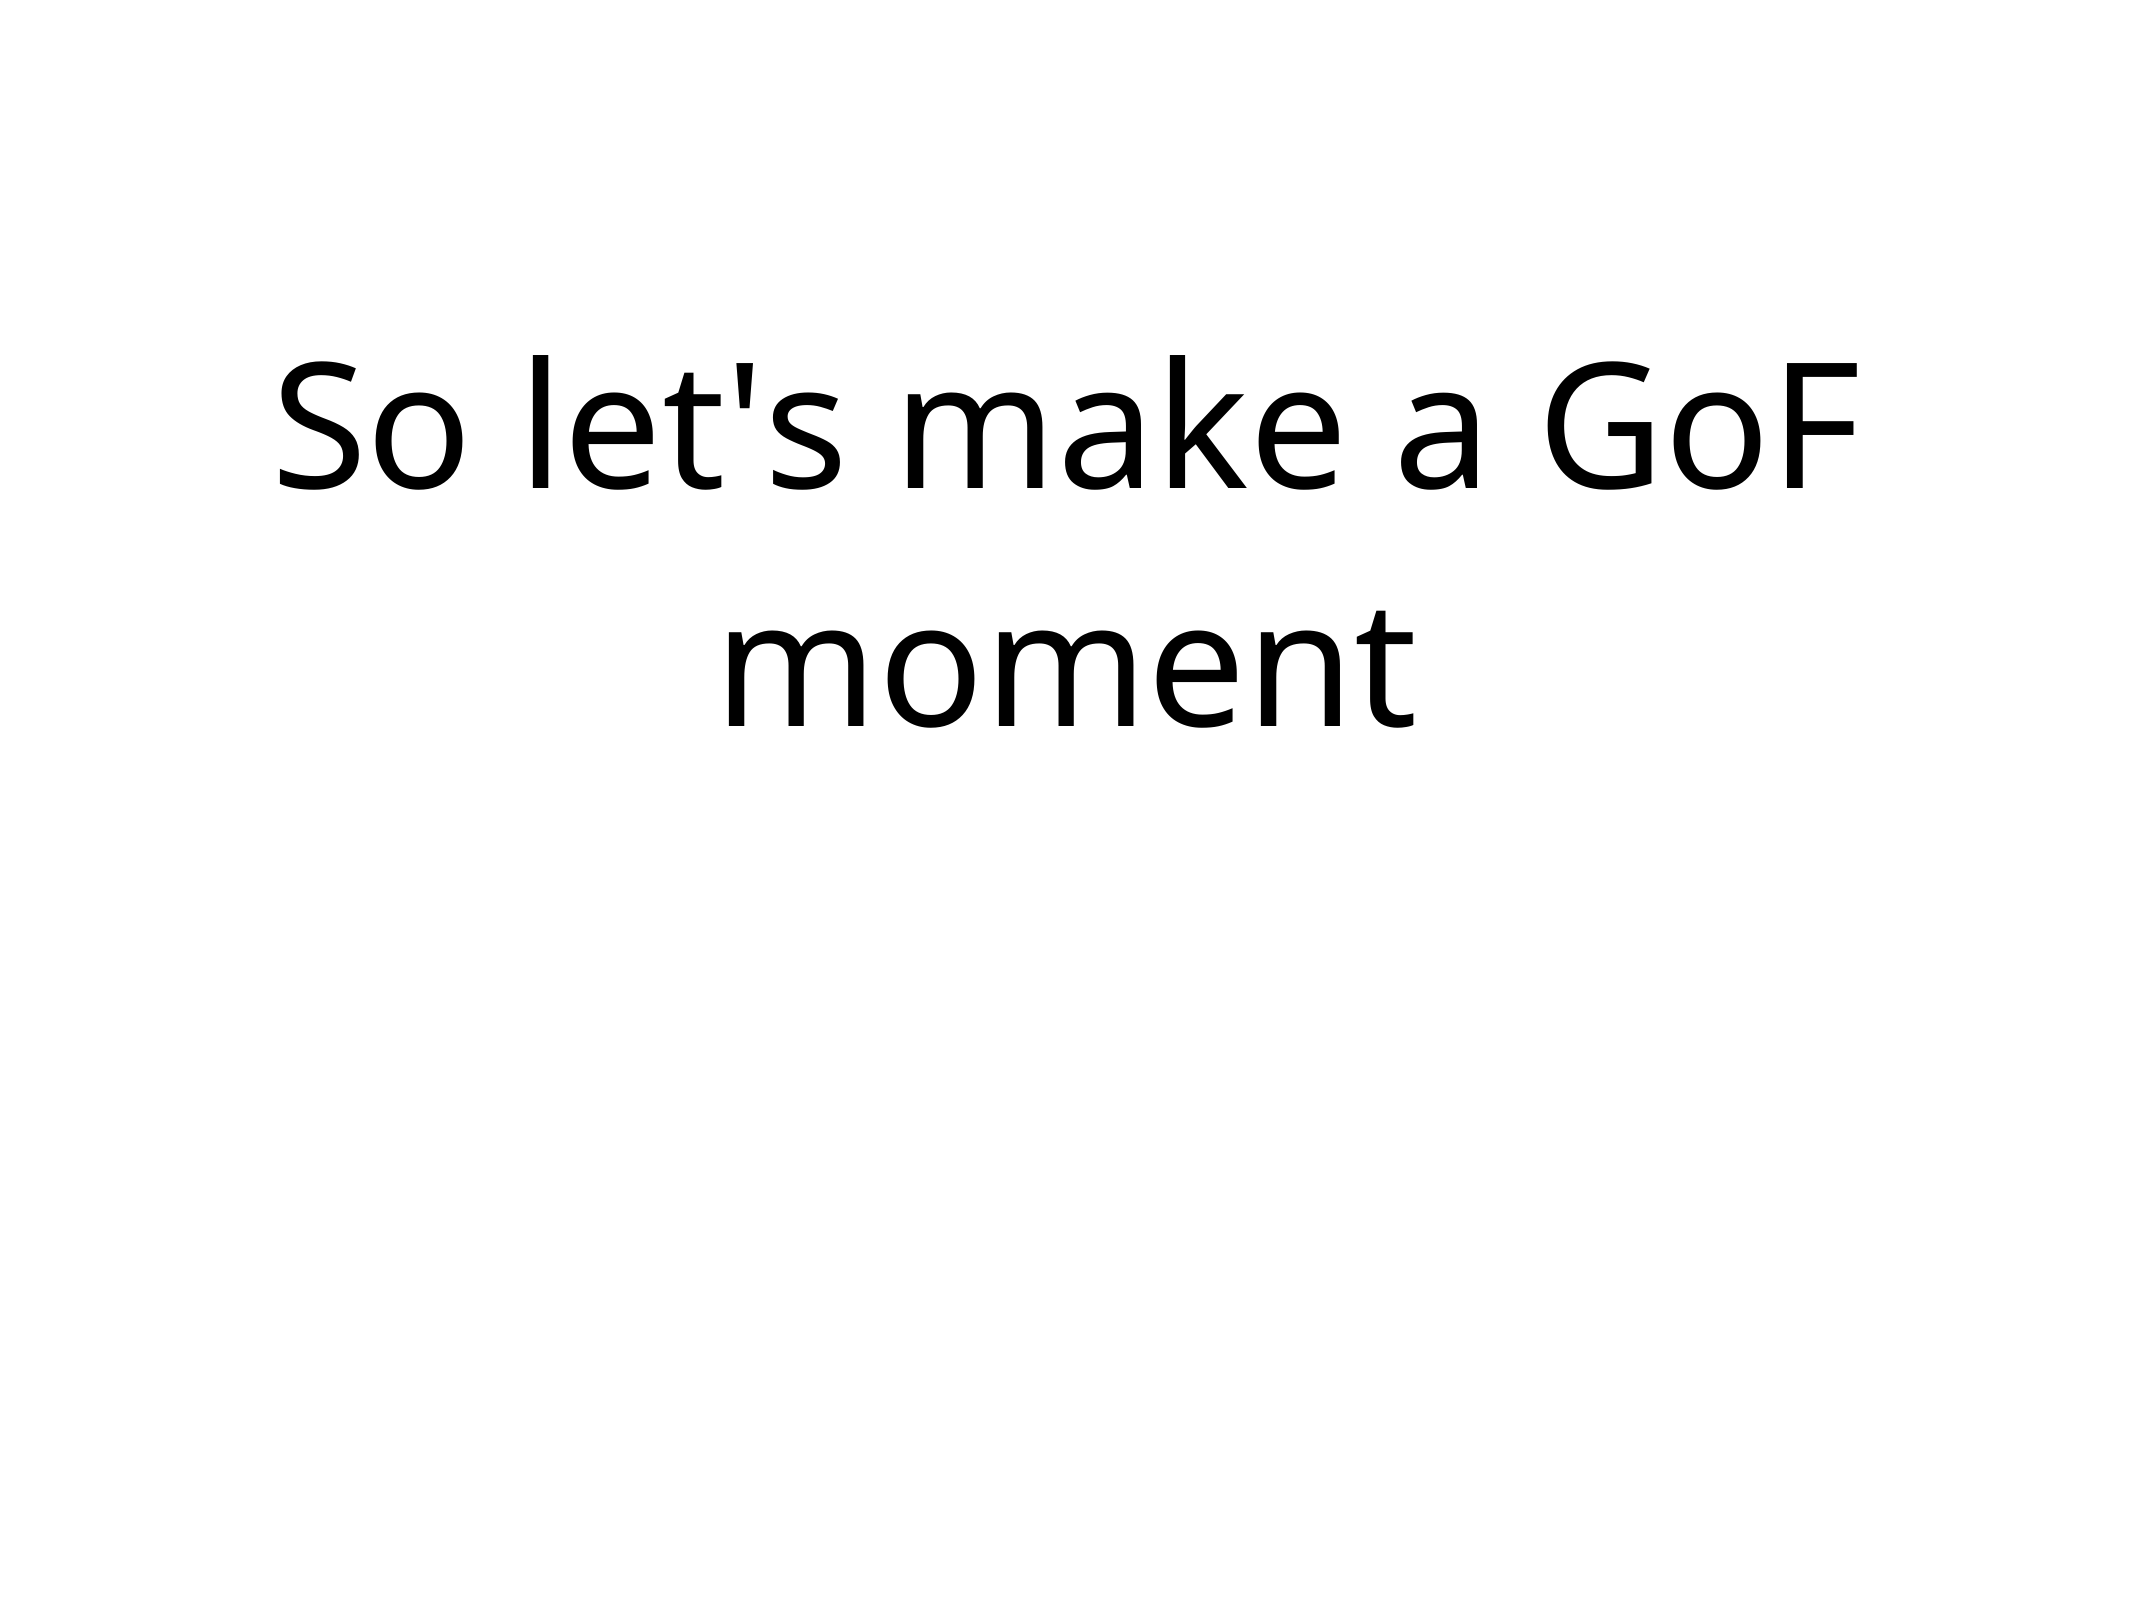

# So let's make a GoF moment